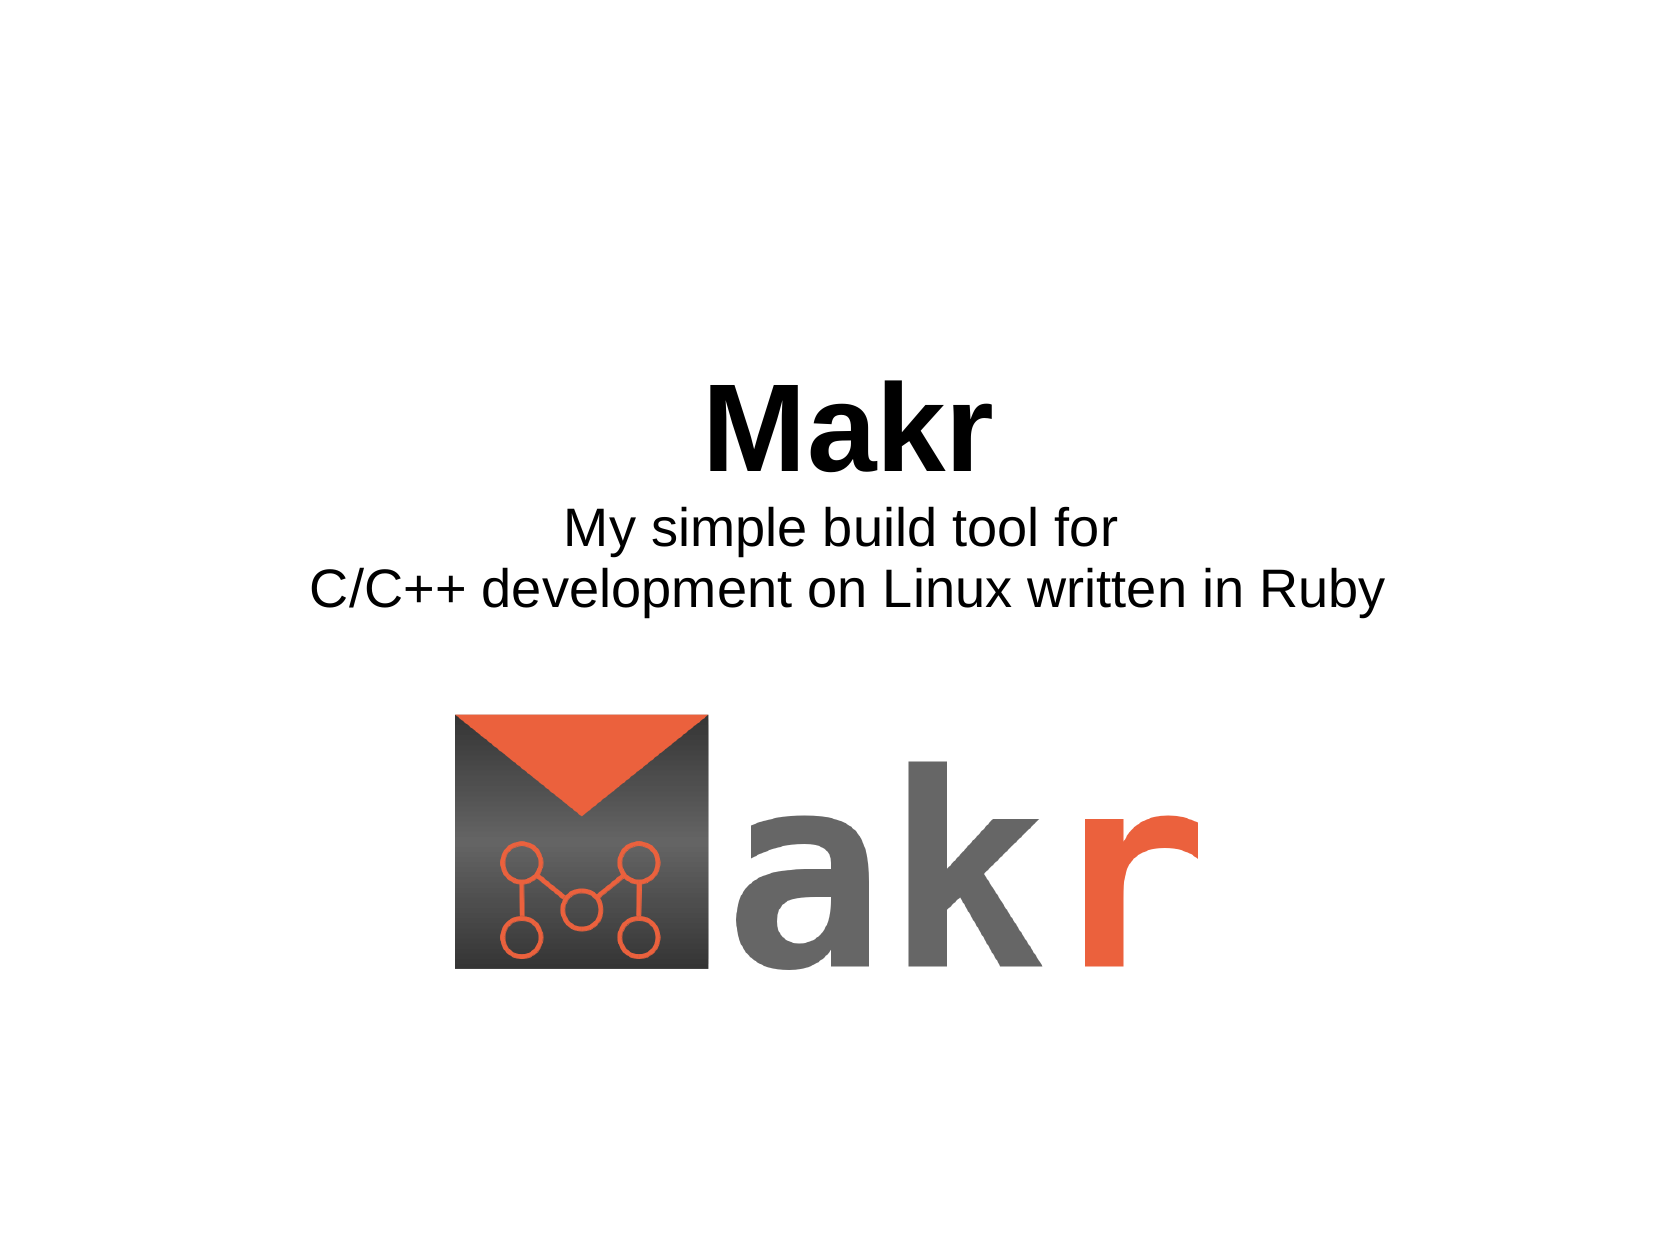

# Makr My simple build tool for C/C++ development on Linux written in Ruby